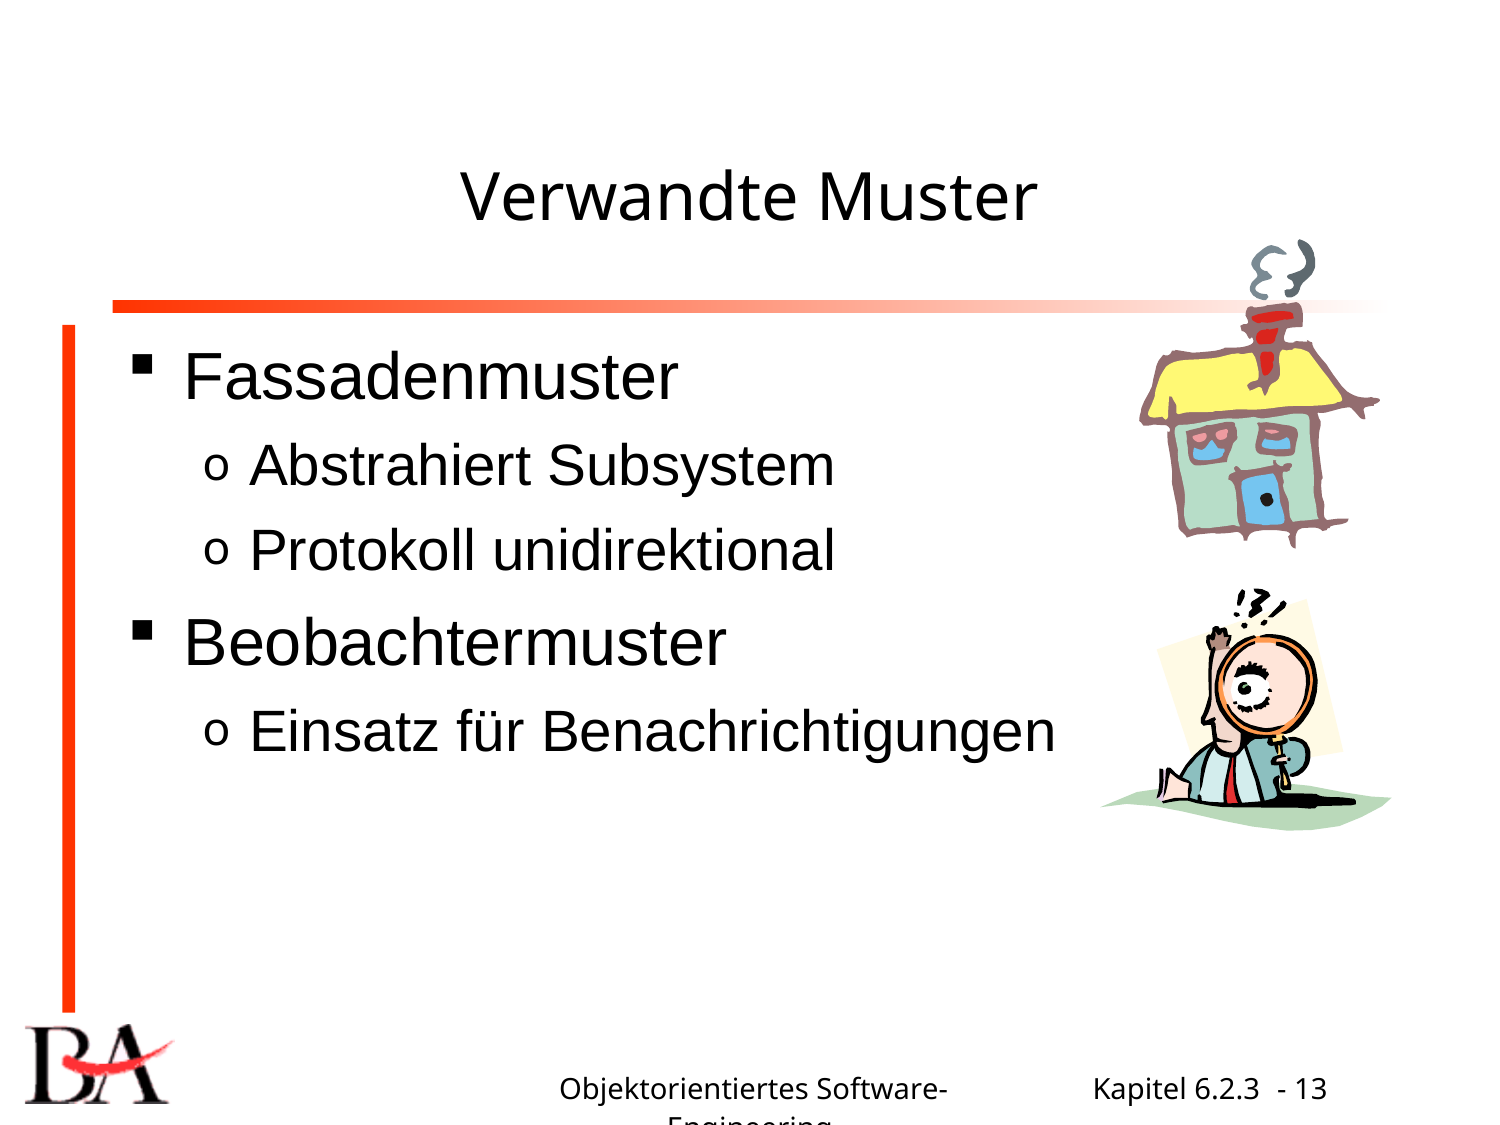

# Verwandte Muster
Fassadenmuster
Abstrahiert Subsystem
Protokoll unidirektional
Beobachtermuster
Einsatz für Benachrichtigungen
13